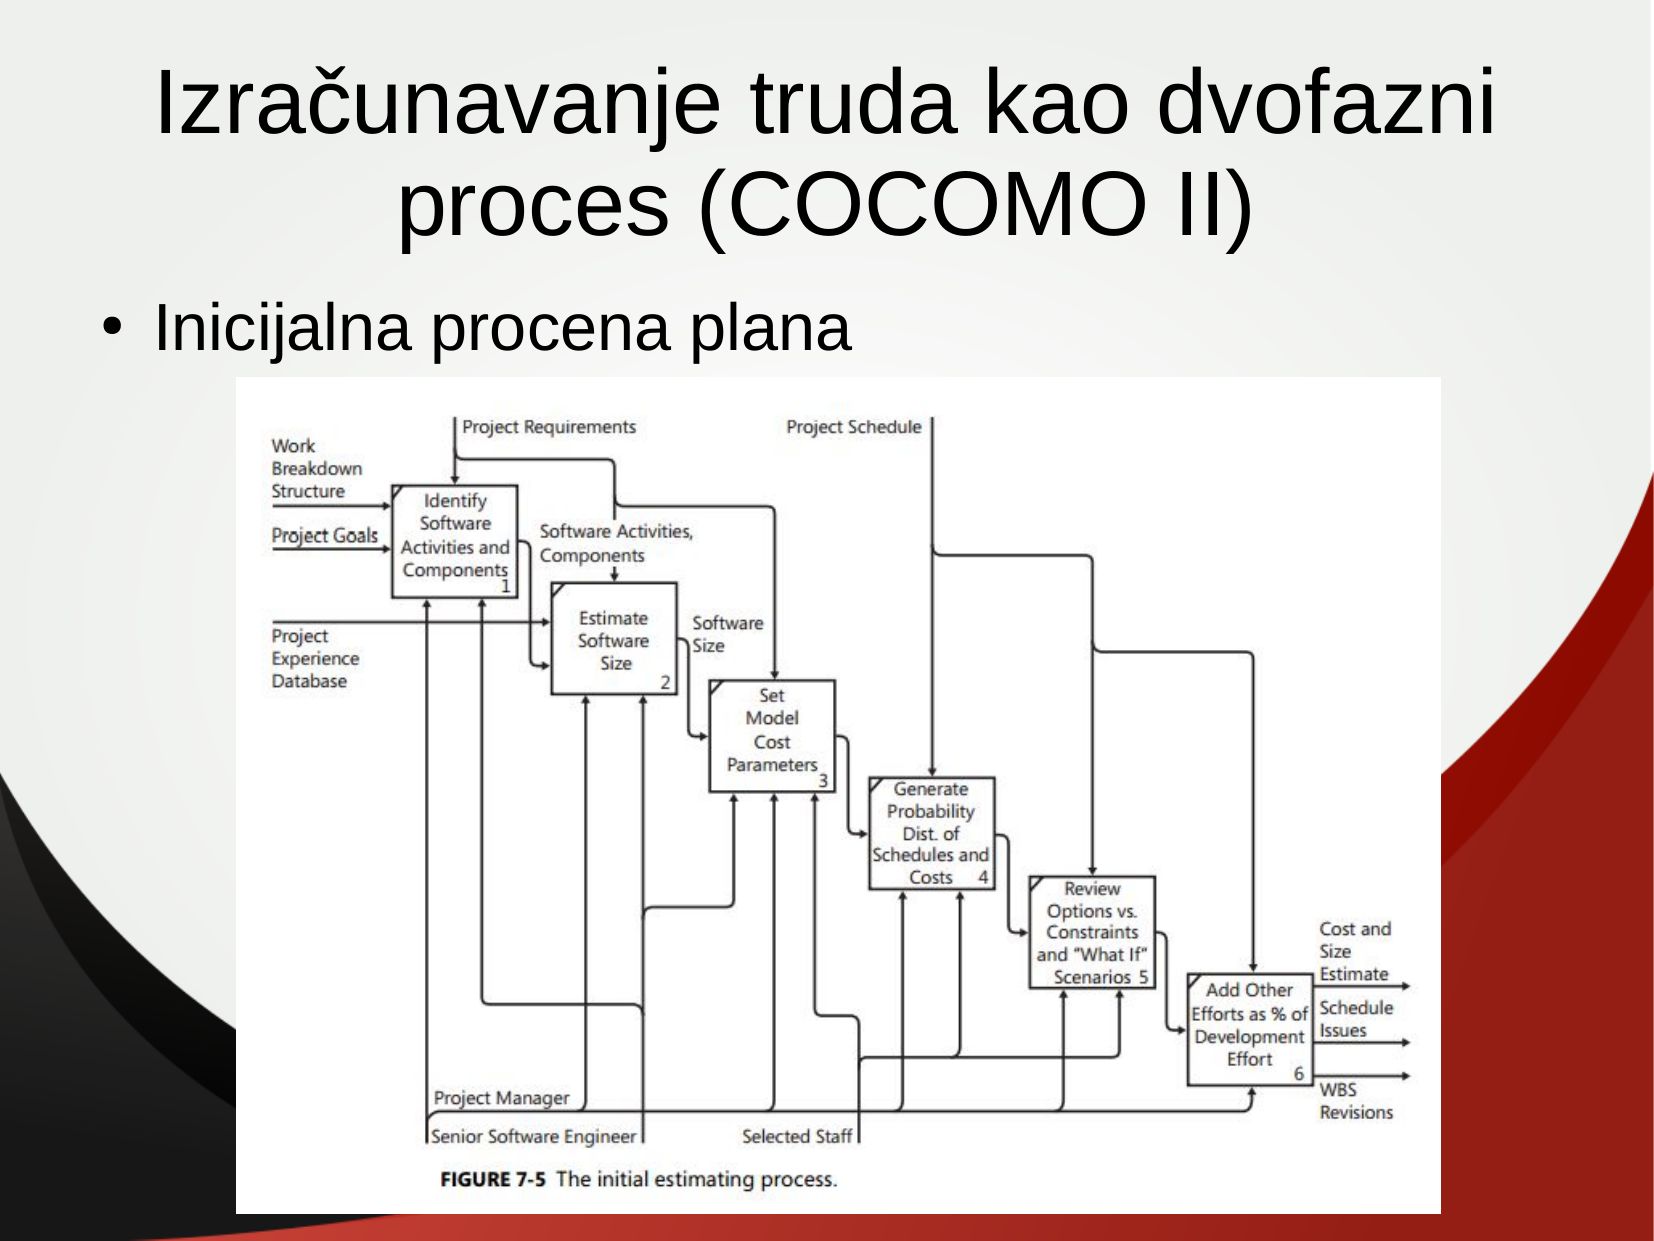

# Izračunavanje truda kao dvofazni proces (COCOMO II)
Inicijalna procena plana